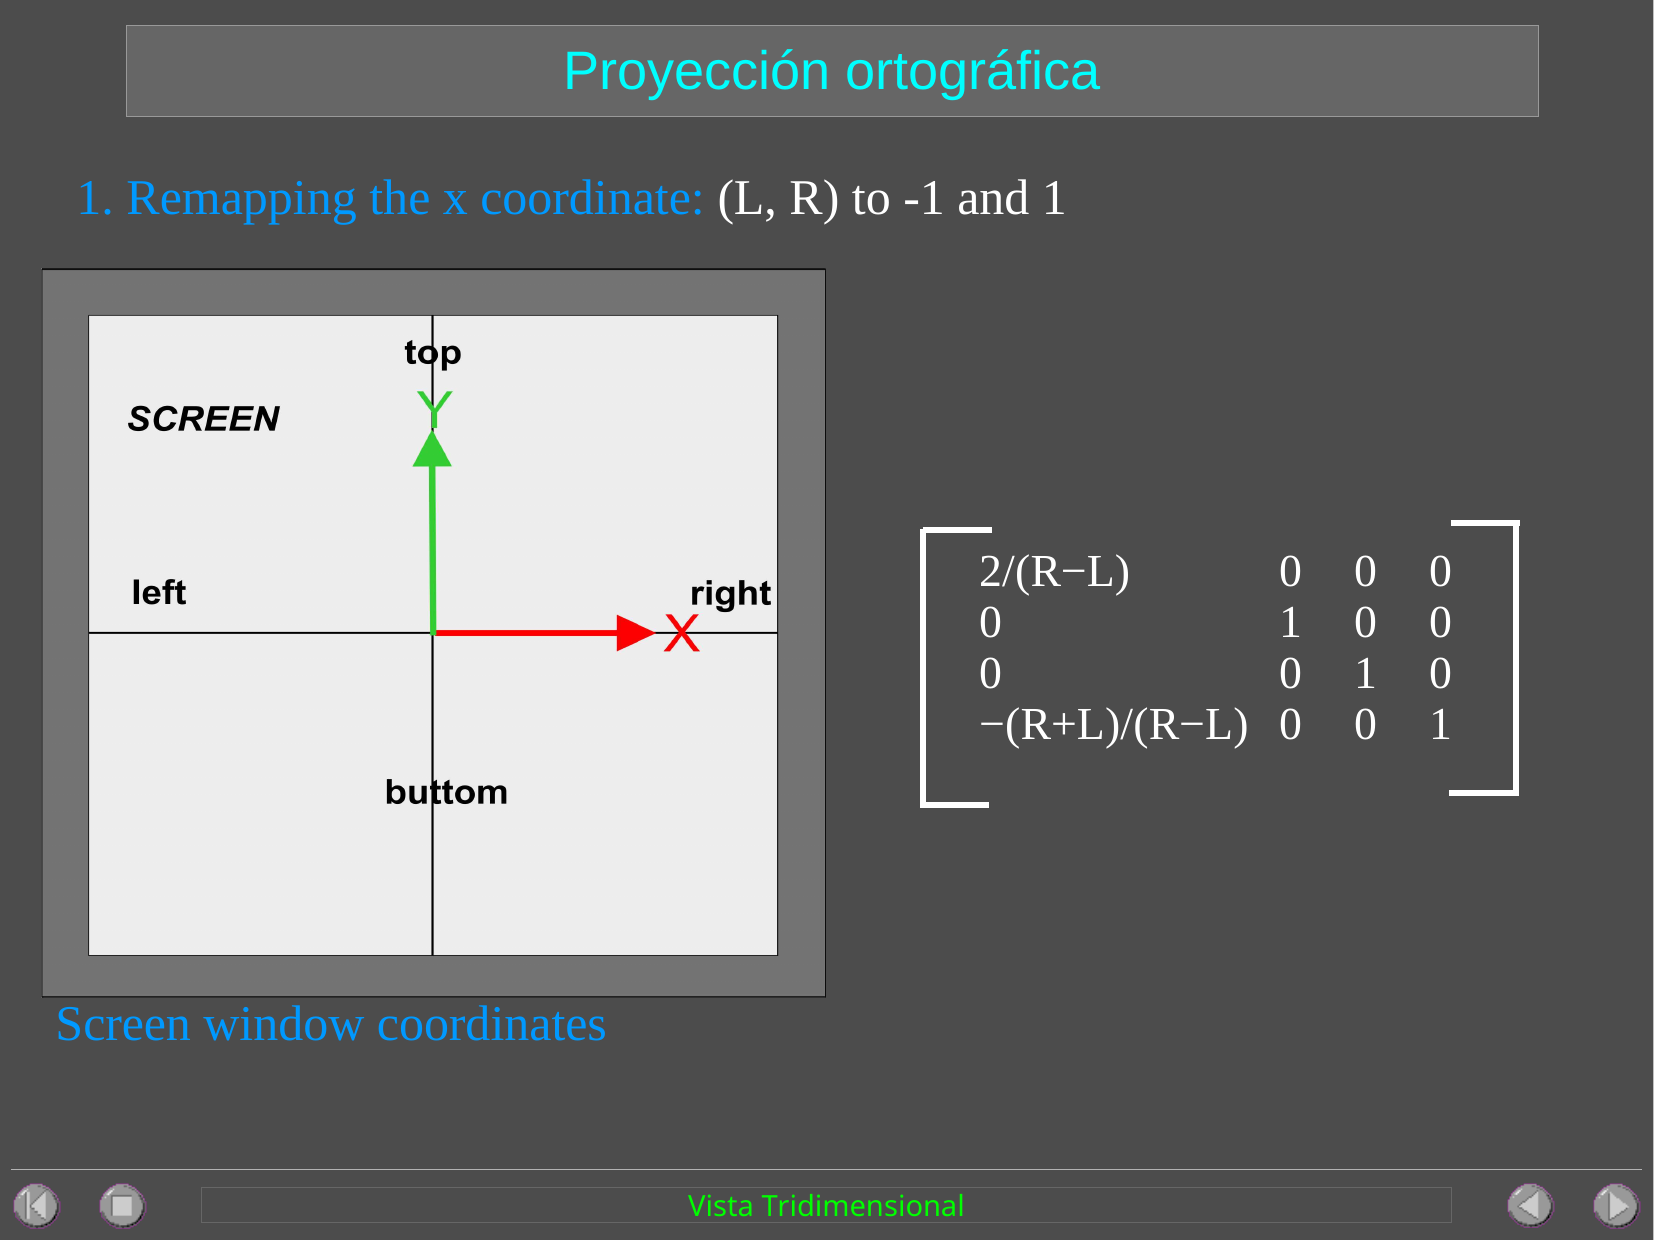

# Proyección ortográfica
1. Remapping the x coordinate: (L, R) to -1 and 1
2/(R−L)		0	0	0
0				1	0	0
0				0	1	0
−(R+L)/(R−L)	0	0	1
Screen window coordinates